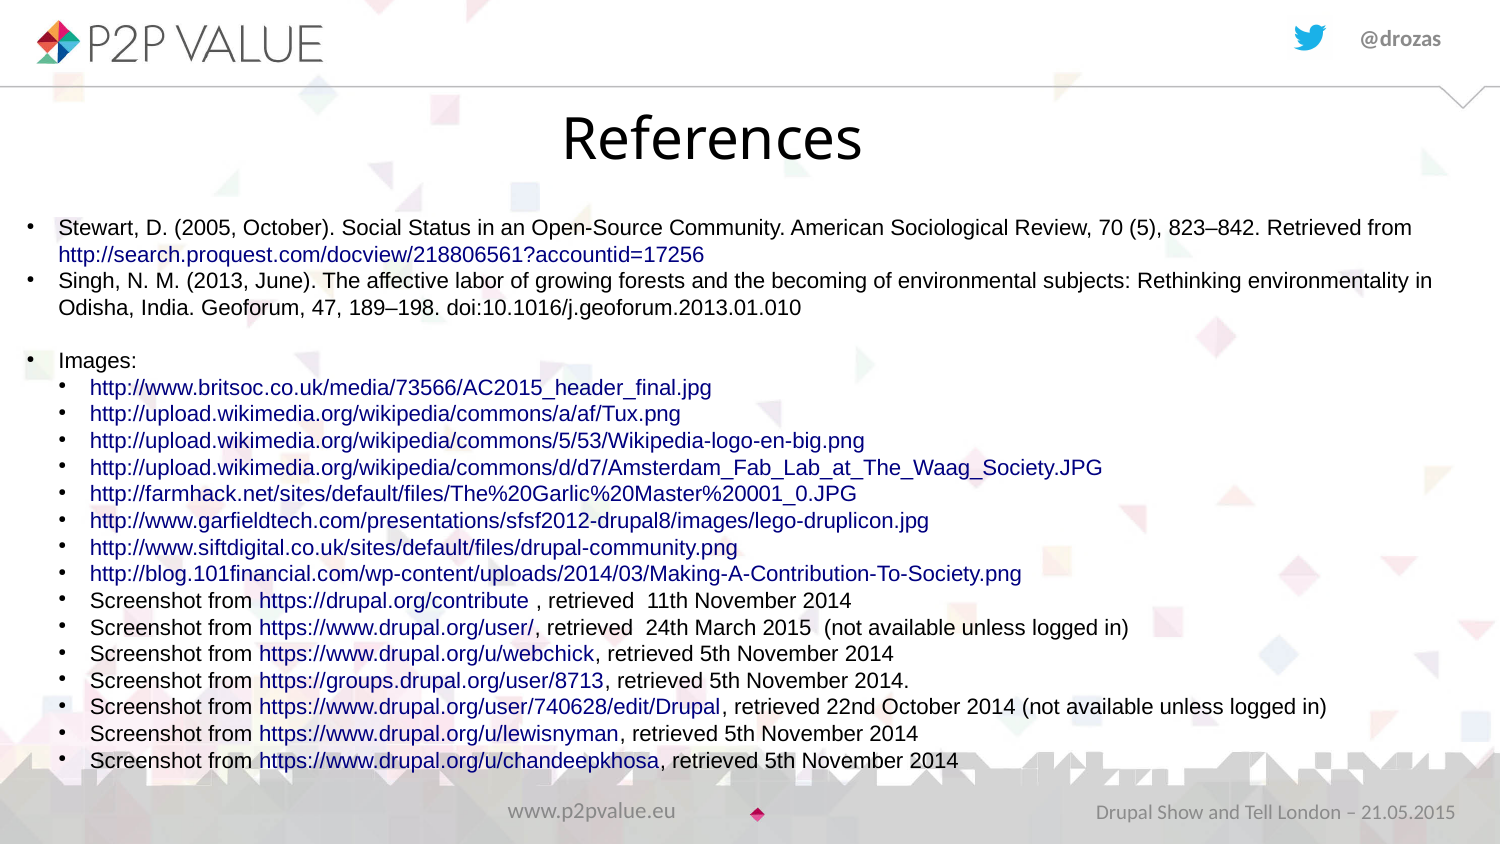

@drozas
# References
Stewart, D. (2005, October). Social Status in an Open-Source Community. American Sociological Review, 70 (5), 823–842. Retrieved from http://search.proquest.com/docview/218806561?accountid=17256
Singh, N. M. (2013, June). The affective labor of growing forests and the becoming of environmental subjects: Rethinking environmentality in Odisha, India. Geoforum, 47, 189–198. doi:10.1016/j.geoforum.2013.01.010
Images:
http://www.britsoc.co.uk/media/73566/AC2015_header_final.jpg
http://upload.wikimedia.org/wikipedia/commons/a/af/Tux.png
http://upload.wikimedia.org/wikipedia/commons/5/53/Wikipedia-logo-en-big.png
http://upload.wikimedia.org/wikipedia/commons/d/d7/Amsterdam_Fab_Lab_at_The_Waag_Society.JPG
http://farmhack.net/sites/default/files/The%20Garlic%20Master%20001_0.JPG
http://www.garfieldtech.com/presentations/sfsf2012-drupal8/images/lego-druplicon.jpg
http://www.siftdigital.co.uk/sites/default/files/drupal-community.png
http://blog.101financial.com/wp-content/uploads/2014/03/Making-A-Contribution-To-Society.png
Screenshot from https://drupal.org/contribute , retrieved 11th November 2014
Screenshot from https://www.drupal.org/user/, retrieved 24th March 2015 (not available unless logged in)
Screenshot from https://www.drupal.org/u/webchick, retrieved 5th November 2014
Screenshot from https://groups.drupal.org/user/8713, retrieved 5th November 2014.
Screenshot from https://www.drupal.org/user/740628/edit/Drupal, retrieved 22nd October 2014 (not available unless logged in)
Screenshot from https://www.drupal.org/u/lewisnyman, retrieved 5th November 2014
Screenshot from https://www.drupal.org/u/chandeepkhosa, retrieved 5th November 2014
Drupal Show and Tell London – 21.05.2015
www.p2pvalue.eu